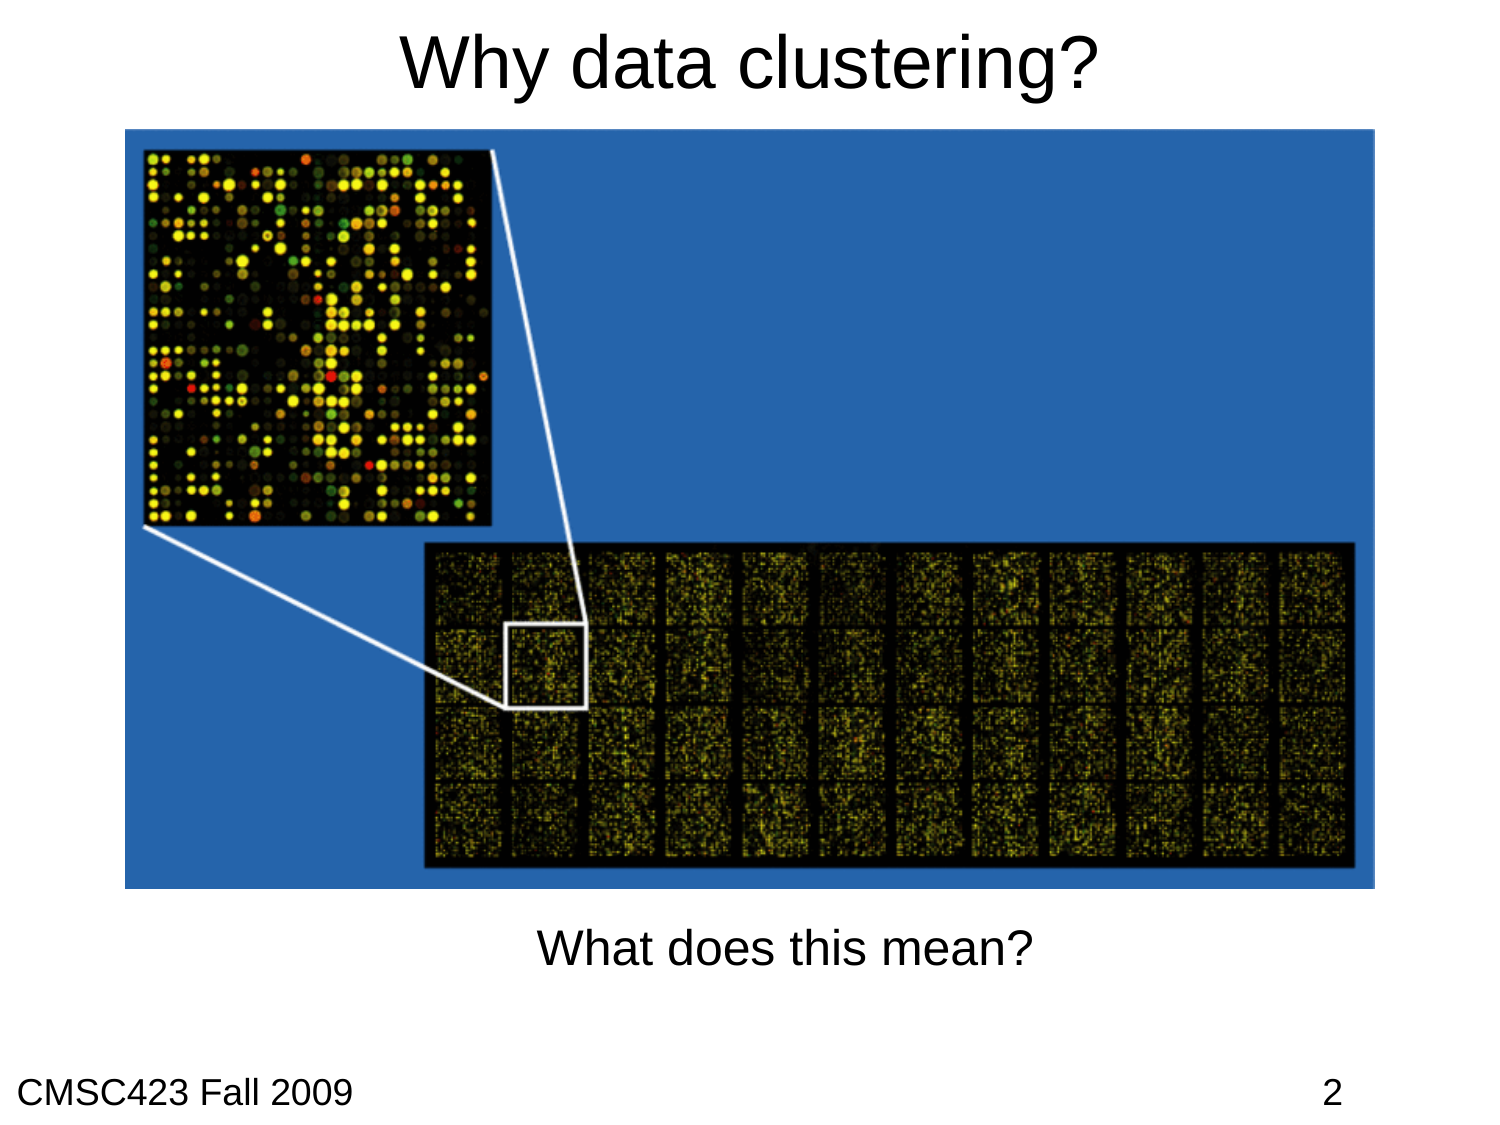

# Why data clustering?
What does this mean?
CMSC423 Fall 2009
2